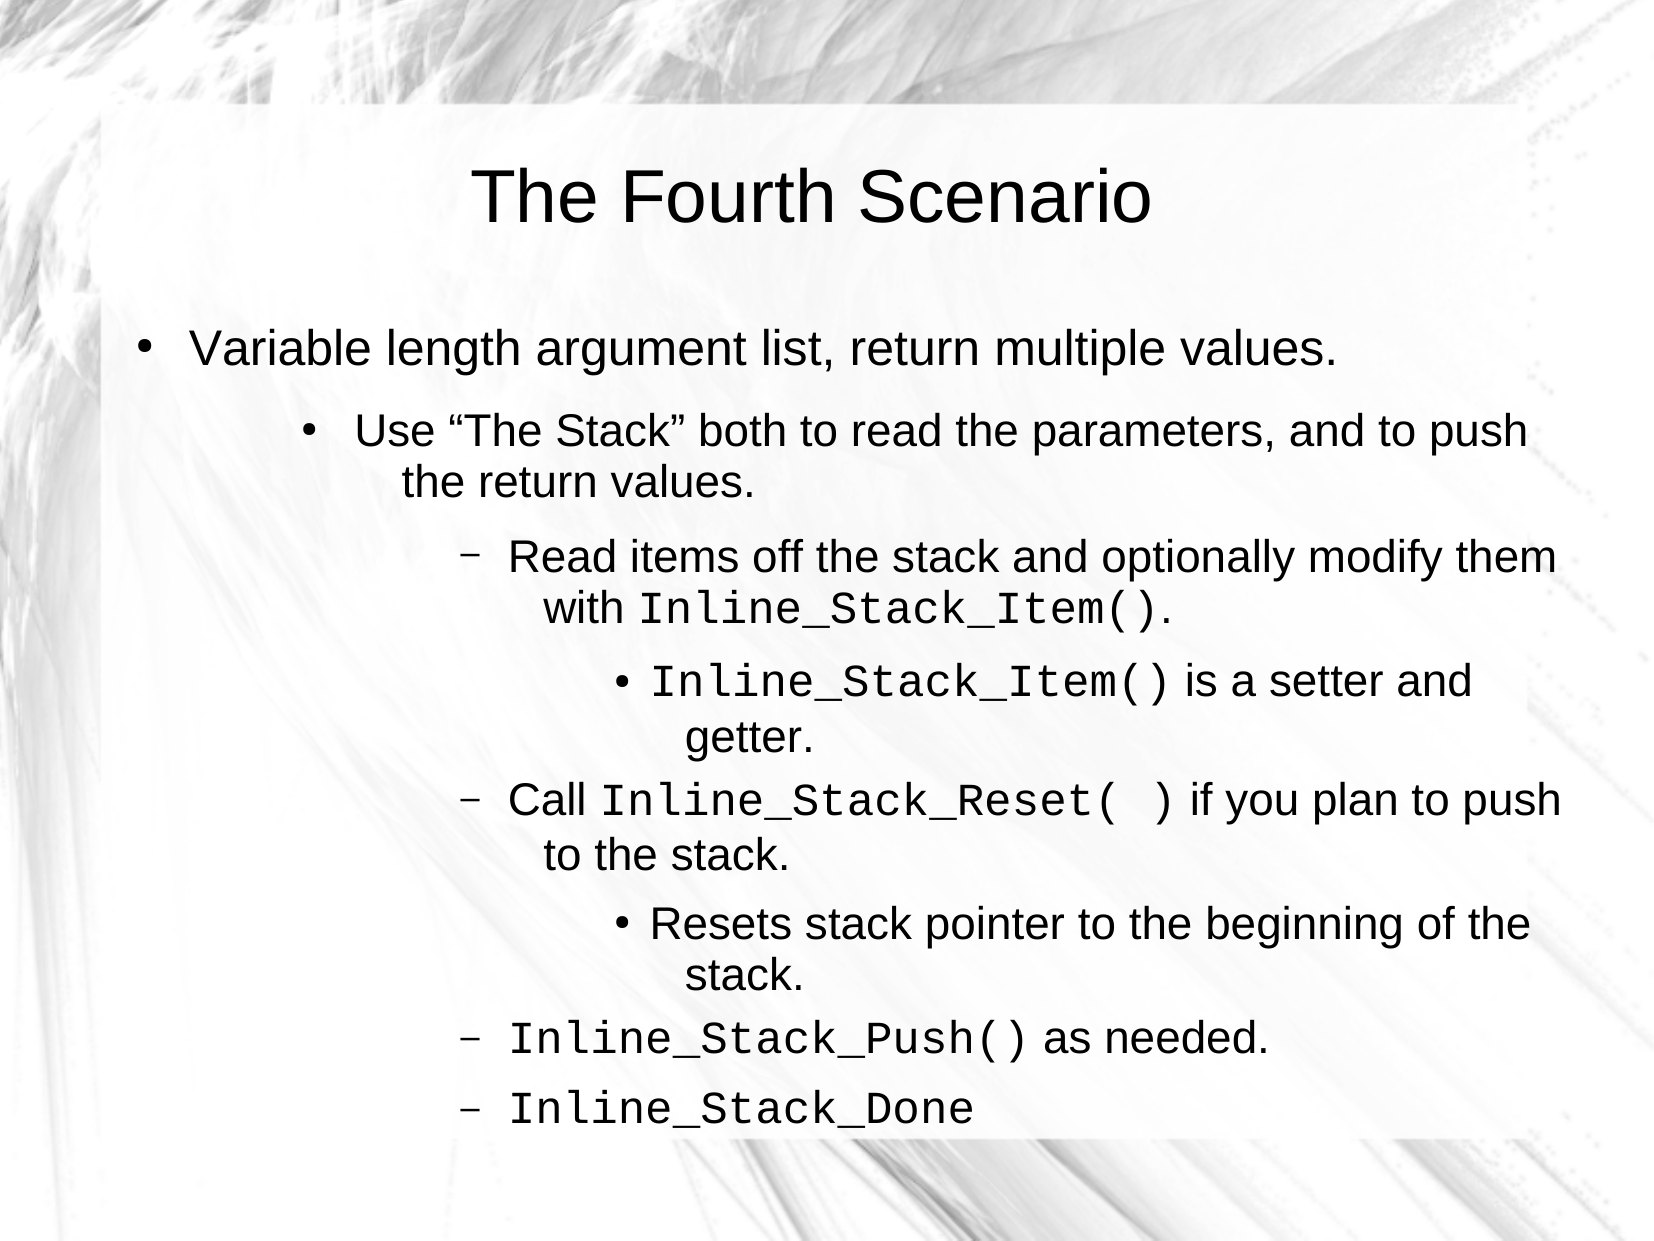

# The Fourth Scenario
Variable length argument list, return multiple values.
Use “The Stack” both to read the parameters, and to push the return values.
Read items off the stack and optionally modify them with Inline_Stack_Item().
Inline_Stack_Item() is a setter and getter.
Call Inline_Stack_Reset( ) if you plan to push to the stack.
Resets stack pointer to the beginning of the stack.
Inline_Stack_Push() as needed.
Inline_Stack_Done